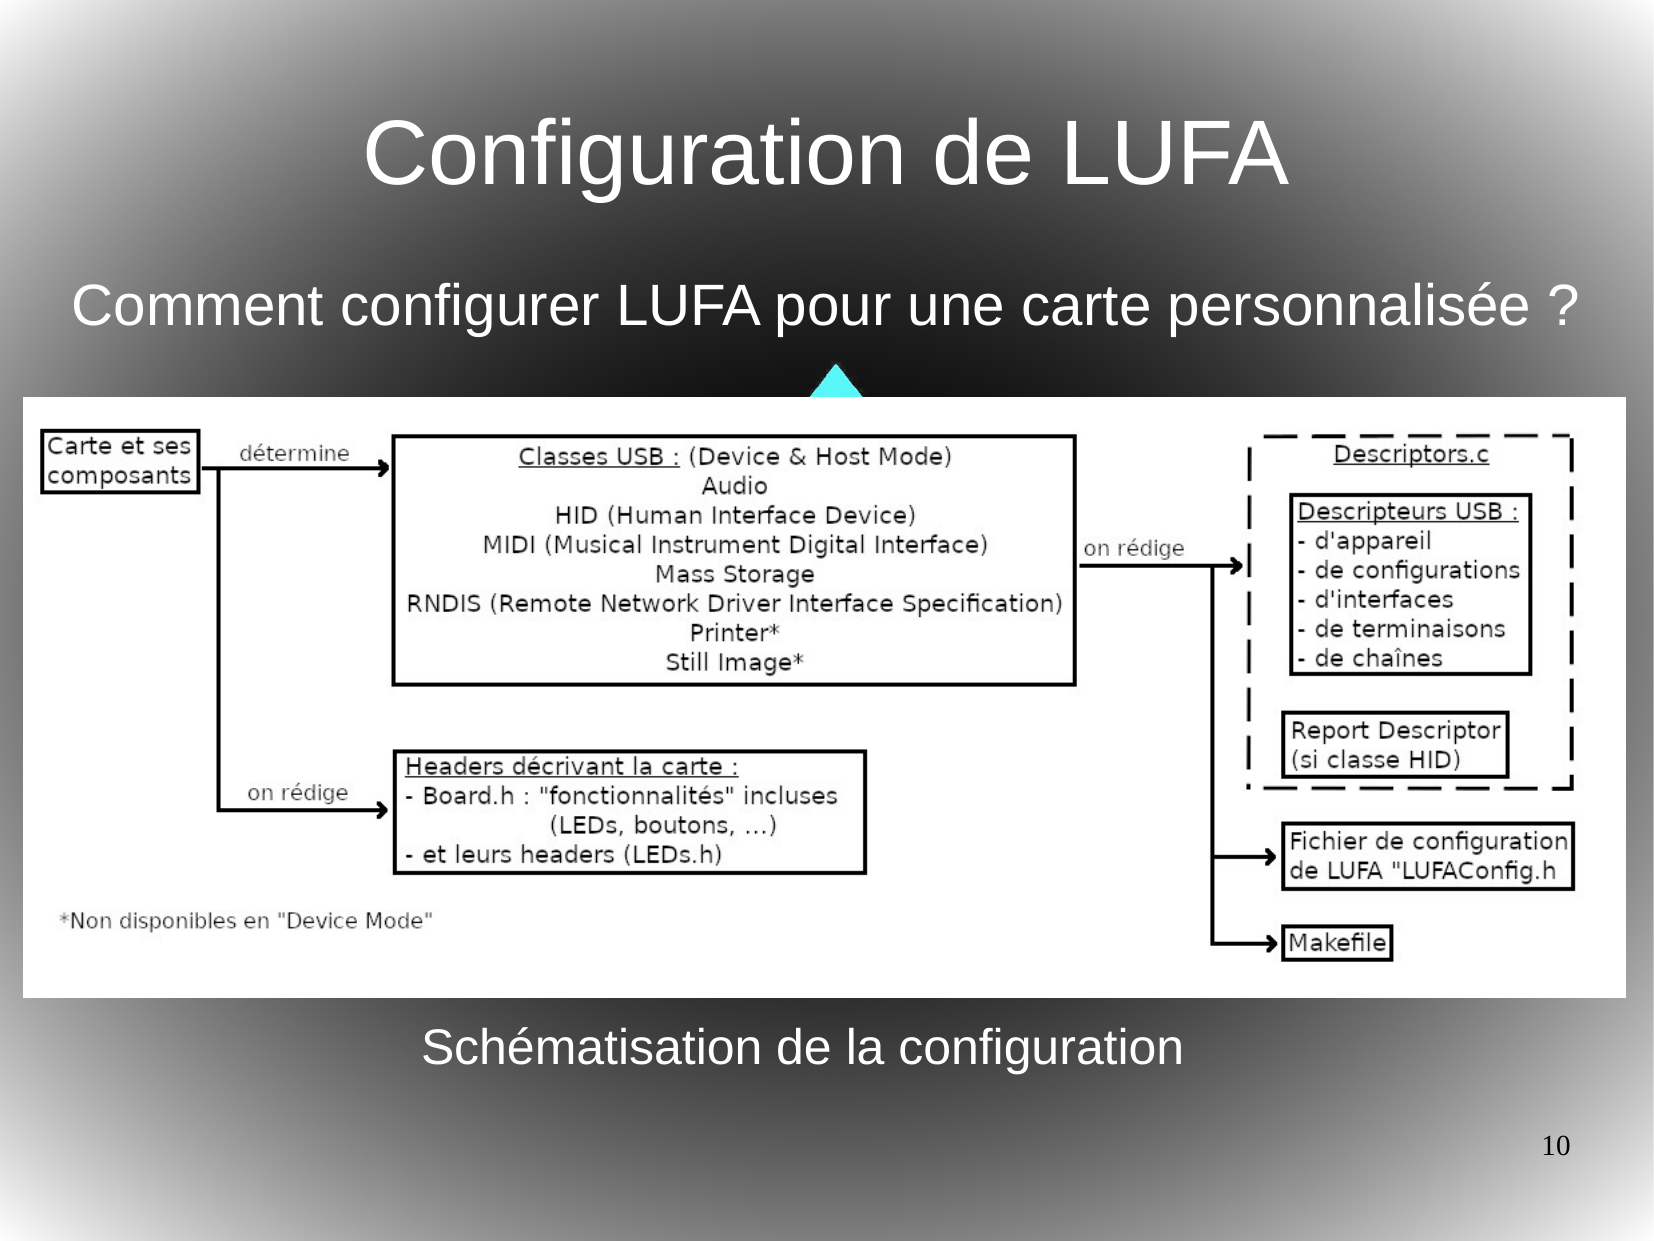

# Configuration de LUFA
Comment configurer LUFA pour une carte personnalisée ?
Schématisation de la configuration
10